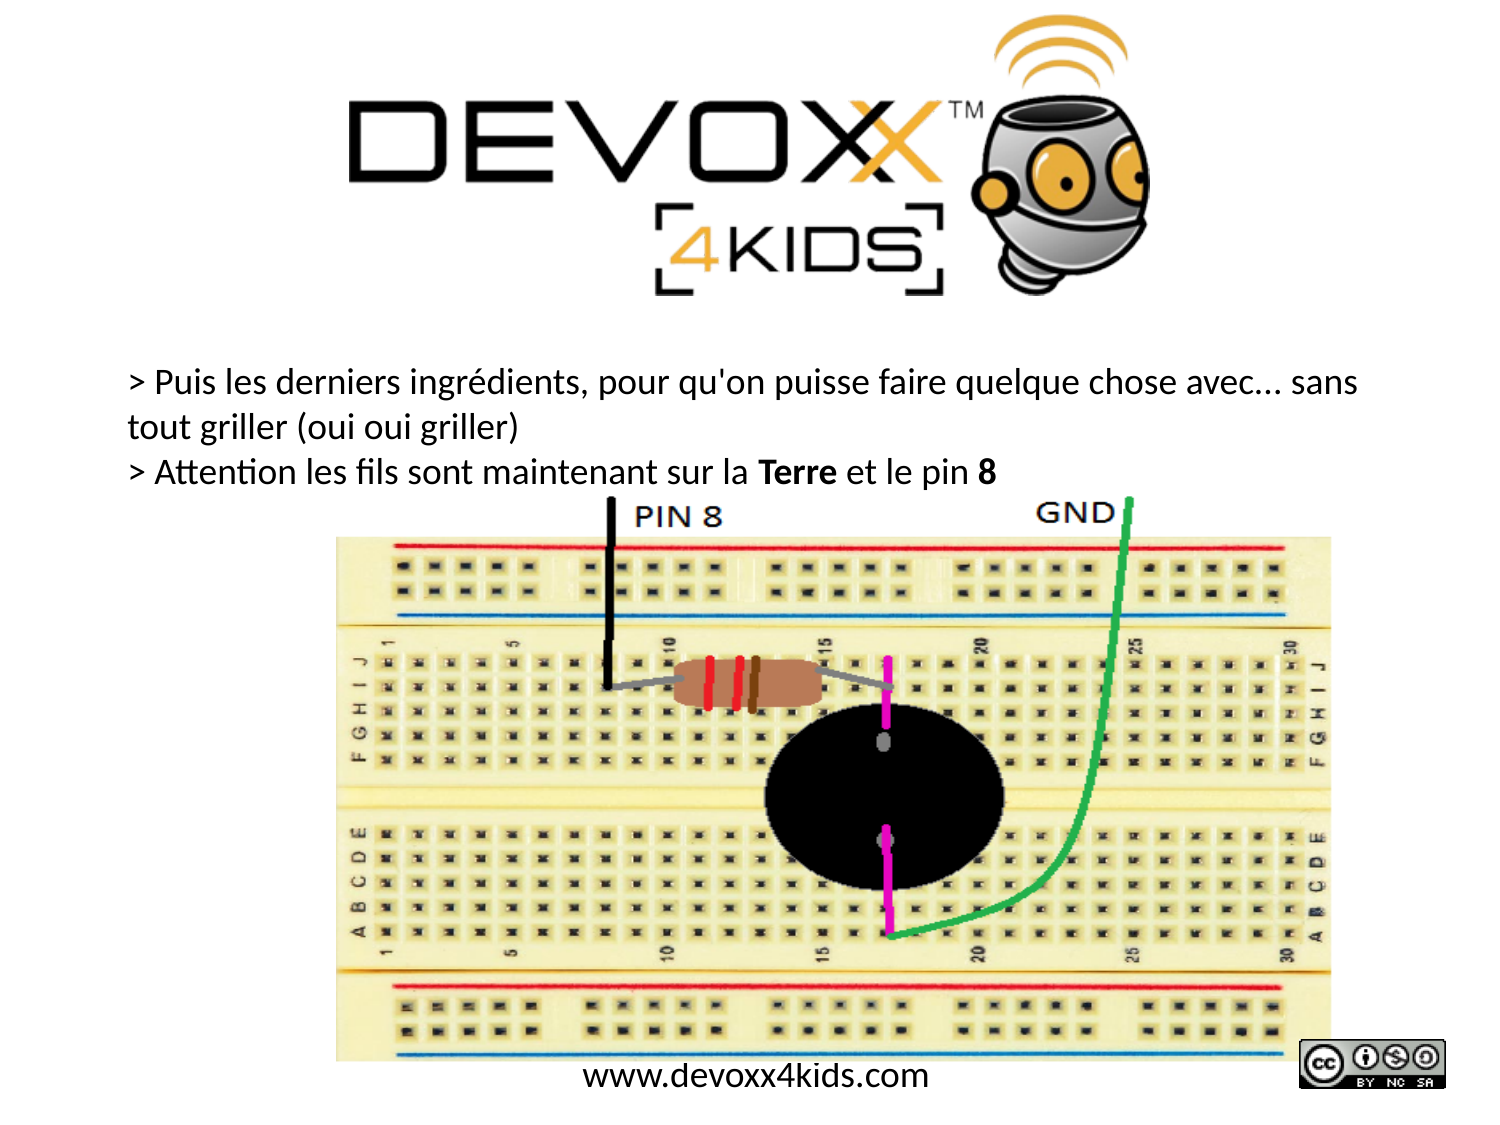

# > Puis les derniers ingrédients, pour qu'on puisse faire quelque chose avec... sans tout griller (oui oui griller) > Attention les fils sont maintenant sur la Terre et le pin 8